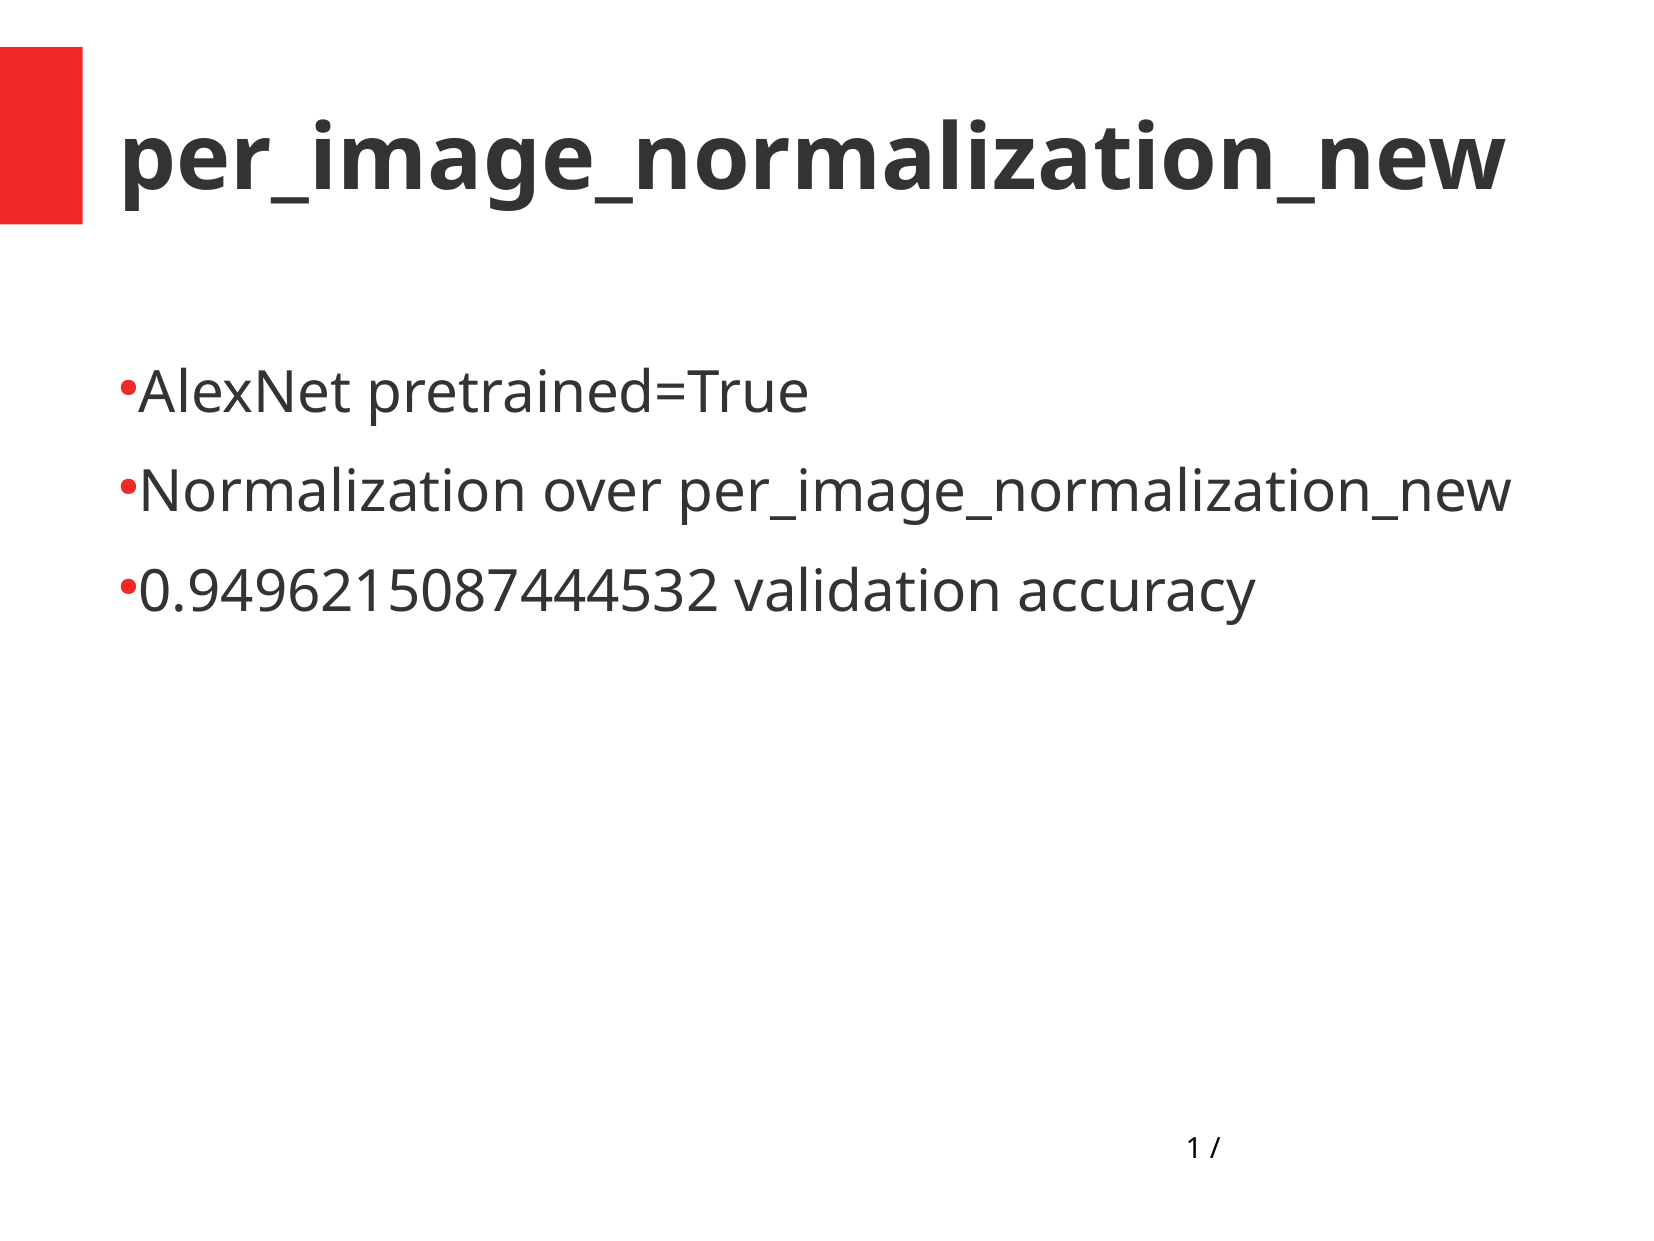

# per_image_normalization_new
AlexNet pretrained=True
Normalization over per_image_normalization_new
0.9496215087444532 validation accuracy